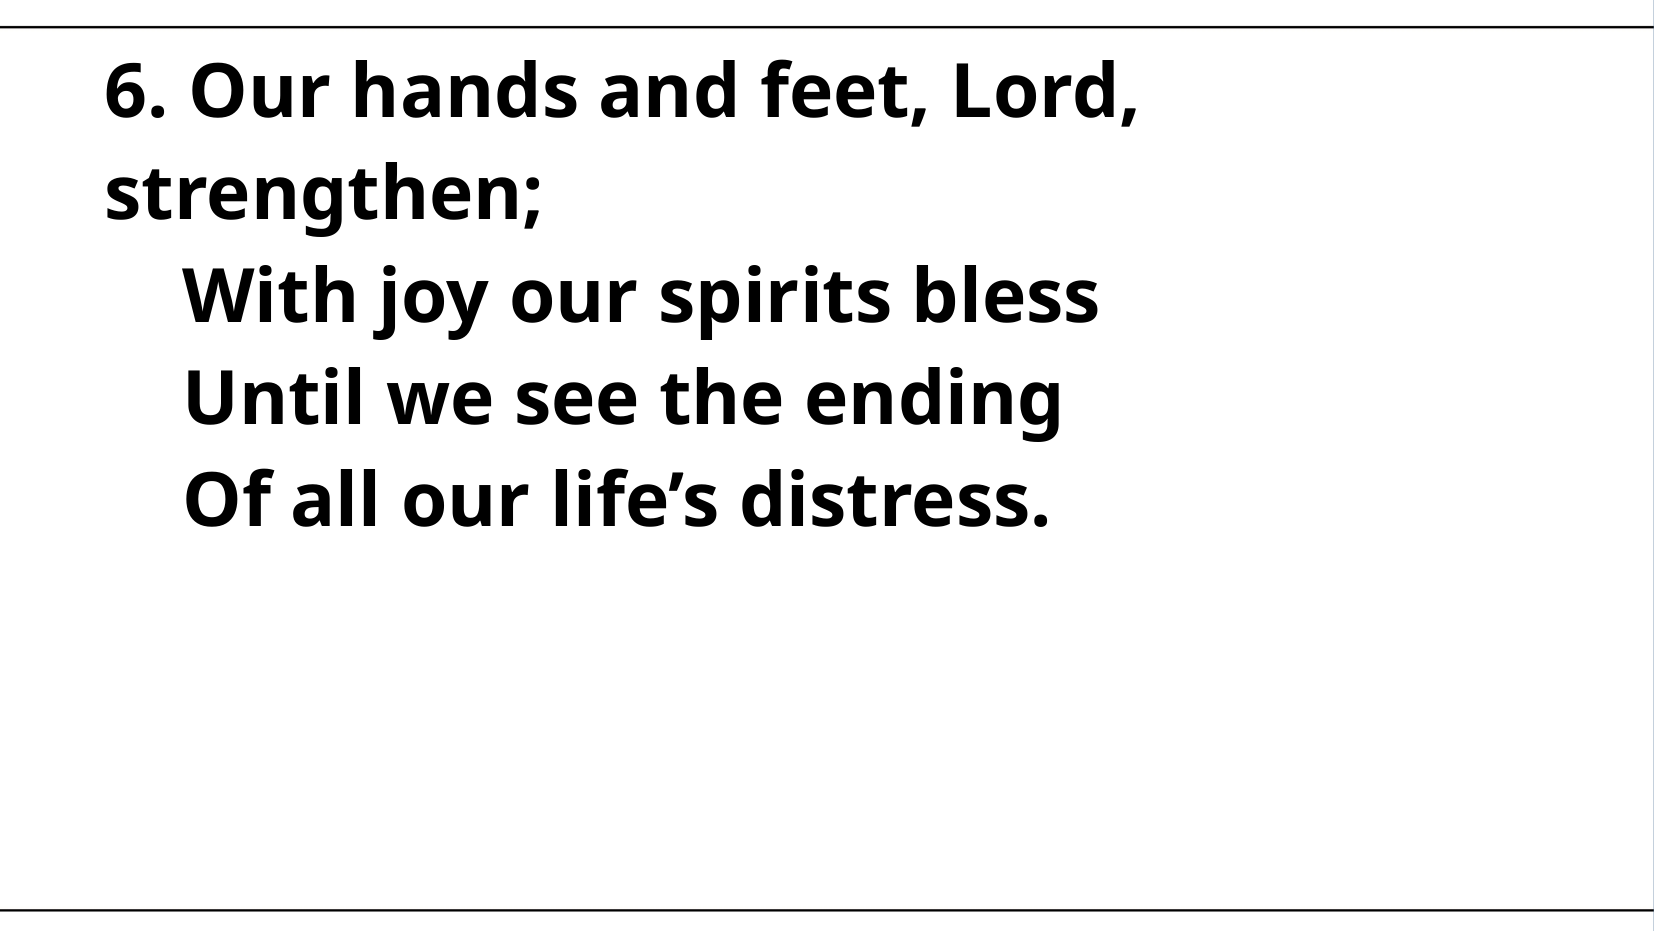

6. Our hands and feet, Lord, strengthen;
 With joy our spirits bless
 Until we see the ending
 Of all our life’s distress.